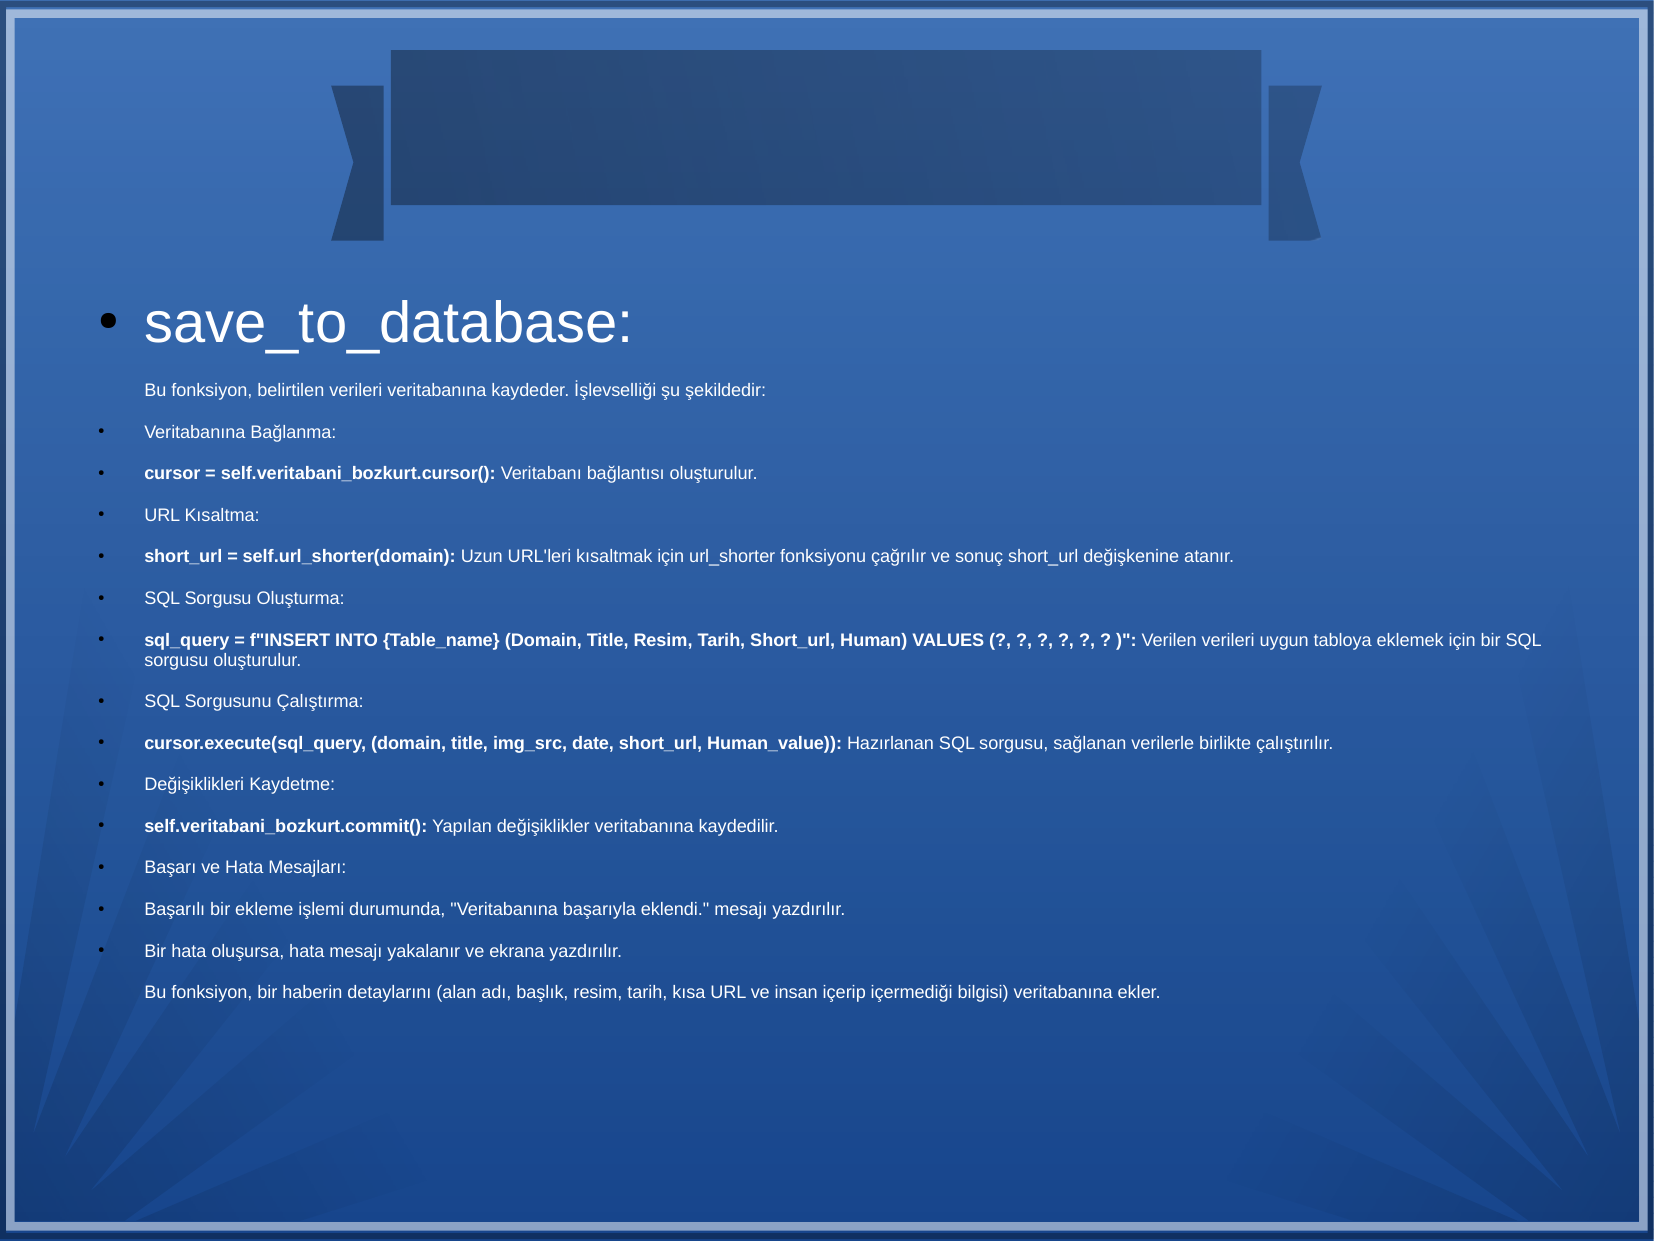

# save_to_database:
Bu fonksiyon, belirtilen verileri veritabanına kaydeder. İşlevselliği şu şekildedir:
Veritabanına Bağlanma:
cursor = self.veritabani_bozkurt.cursor(): Veritabanı bağlantısı oluşturulur.
URL Kısaltma:
short_url = self.url_shorter(domain): Uzun URL'leri kısaltmak için url_shorter fonksiyonu çağrılır ve sonuç short_url değişkenine atanır.
SQL Sorgusu Oluşturma:
sql_query = f"INSERT INTO {Table_name} (Domain, Title, Resim, Tarih, Short_url, Human) VALUES (?, ?, ?, ?, ?, ? )": Verilen verileri uygun tabloya eklemek için bir SQL sorgusu oluşturulur.
SQL Sorgusunu Çalıştırma:
cursor.execute(sql_query, (domain, title, img_src, date, short_url, Human_value)): Hazırlanan SQL sorgusu, sağlanan verilerle birlikte çalıştırılır.
Değişiklikleri Kaydetme:
self.veritabani_bozkurt.commit(): Yapılan değişiklikler veritabanına kaydedilir.
Başarı ve Hata Mesajları:
Başarılı bir ekleme işlemi durumunda, "Veritabanına başarıyla eklendi." mesajı yazdırılır.
Bir hata oluşursa, hata mesajı yakalanır ve ekrana yazdırılır.
Bu fonksiyon, bir haberin detaylarını (alan adı, başlık, resim, tarih, kısa URL ve insan içerip içermediği bilgisi) veritabanına ekler.